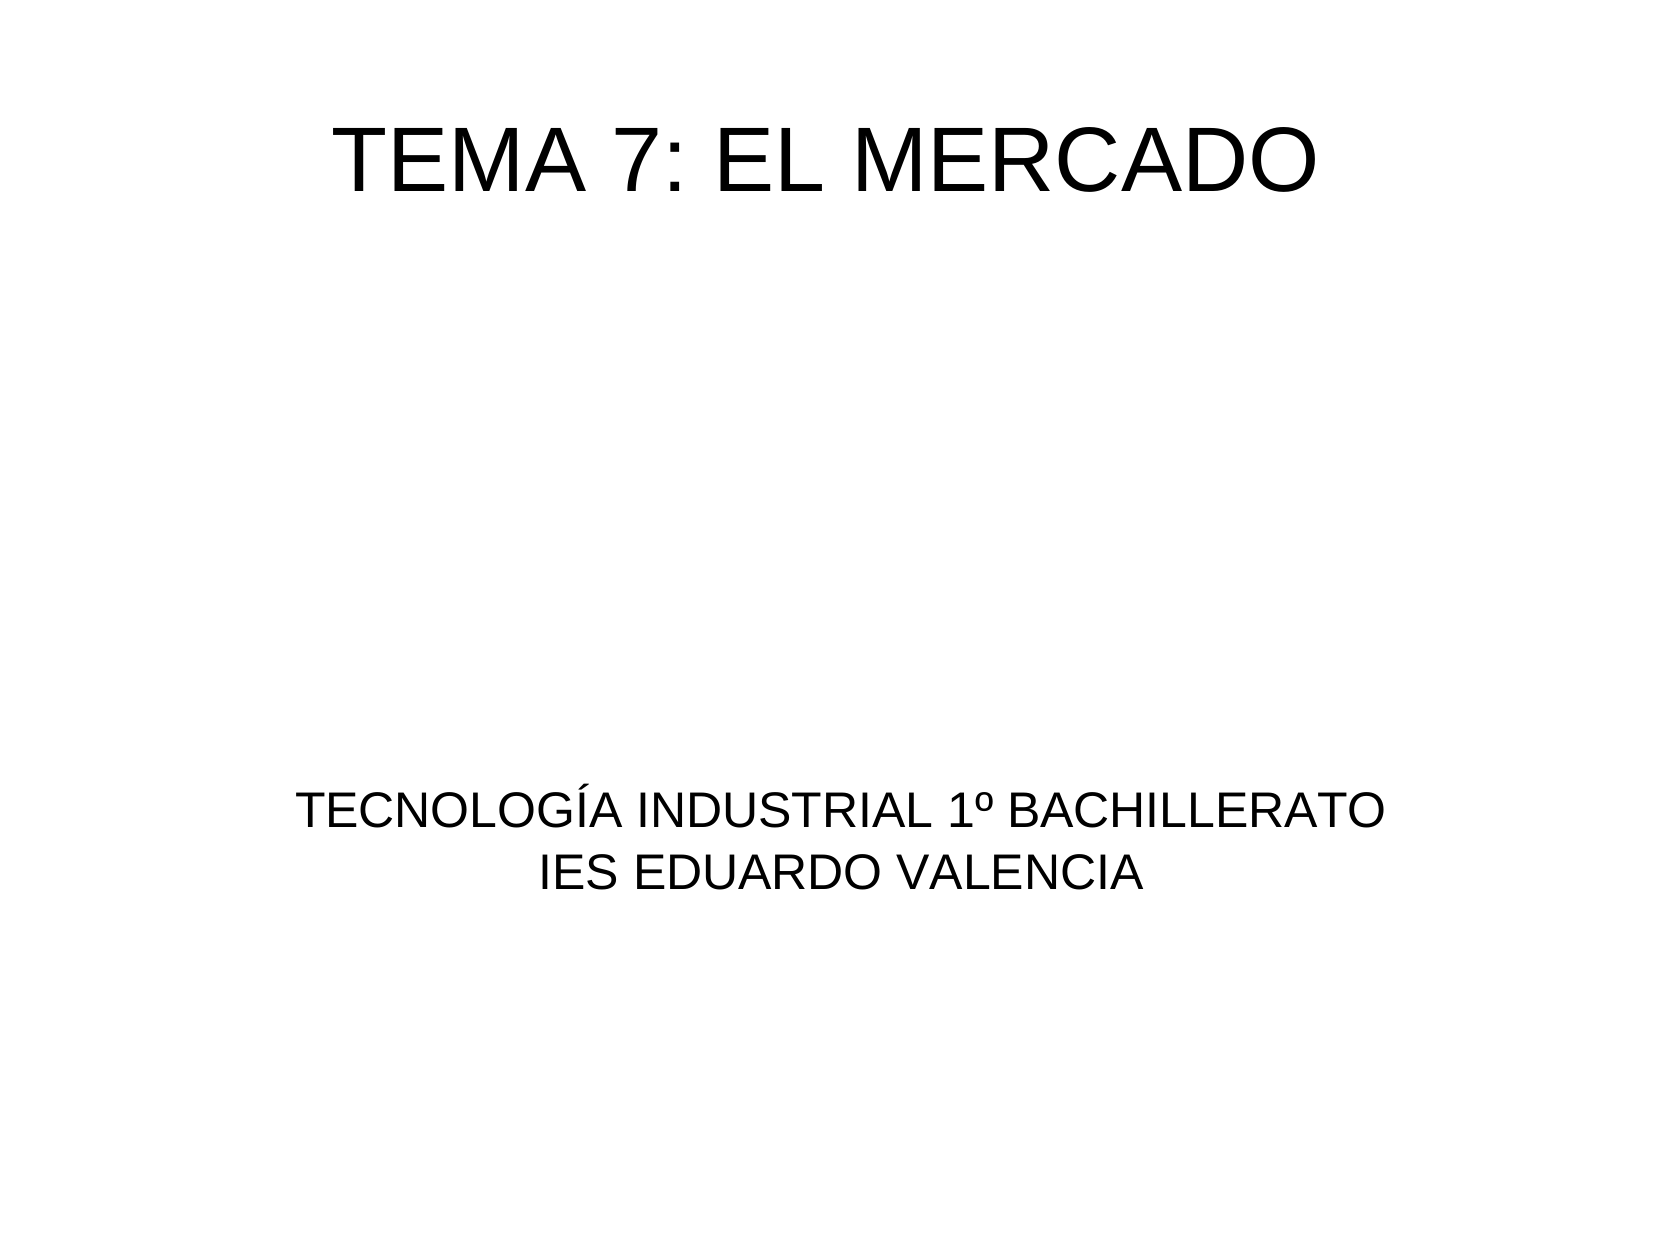

# TEMA 7: EL MERCADO
TECNOLOGÍA INDUSTRIAL 1º BACHILLERATO
IES EDUARDO VALENCIA